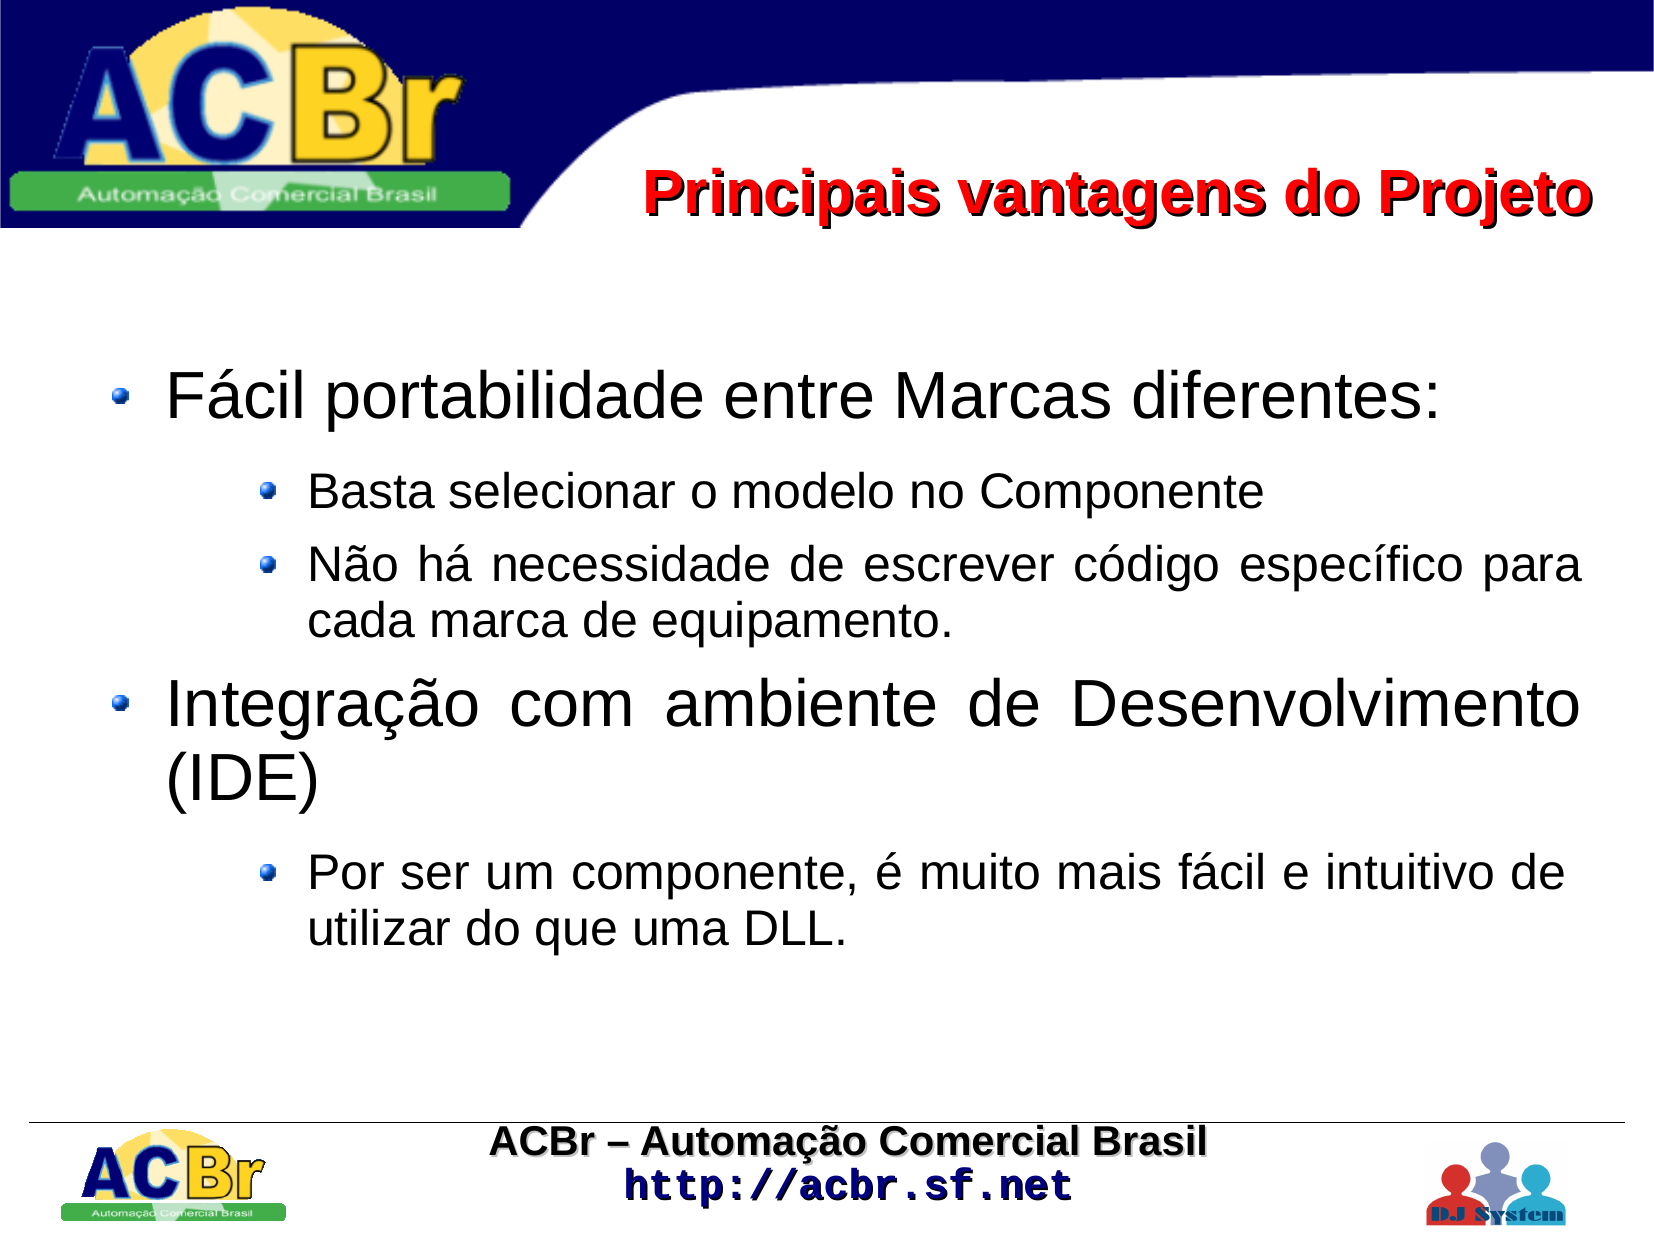

# Principais vantagens do Projeto
Fácil portabilidade entre Marcas diferentes:
Basta selecionar o modelo no Componente
Não há necessidade de escrever código específico para cada marca de equipamento.
Integração com ambiente de Desenvolvimento (IDE)
Por ser um componente, é muito mais fácil e intuitivo de utilizar do que uma DLL.